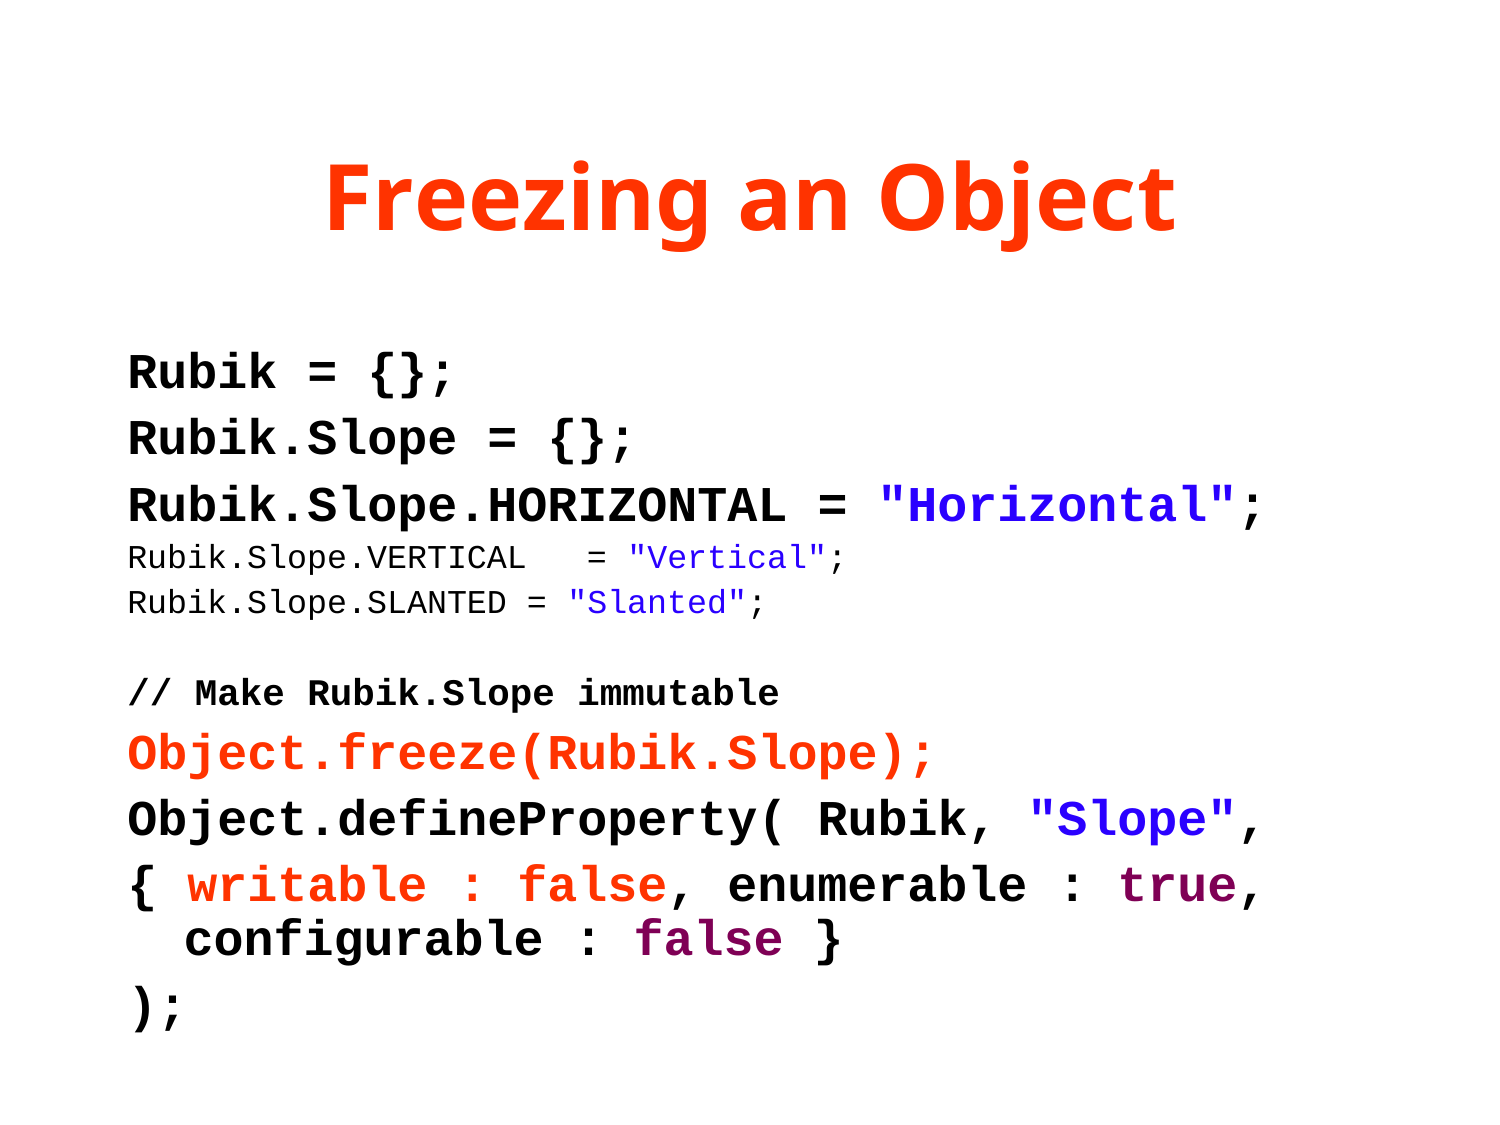

# Freezing an Object
Rubik = {};
Rubik.Slope = {};
Rubik.Slope.HORIZONTAL = "Horizontal";
Rubik.Slope.VERTICAL = "Vertical";
Rubik.Slope.SLANTED = "Slanted";
// Make Rubik.Slope immutable
Object.freeze(Rubik.Slope);
Object.defineProperty( Rubik, "Slope",
{ writable : false, enumerable : true, configurable : false }
);